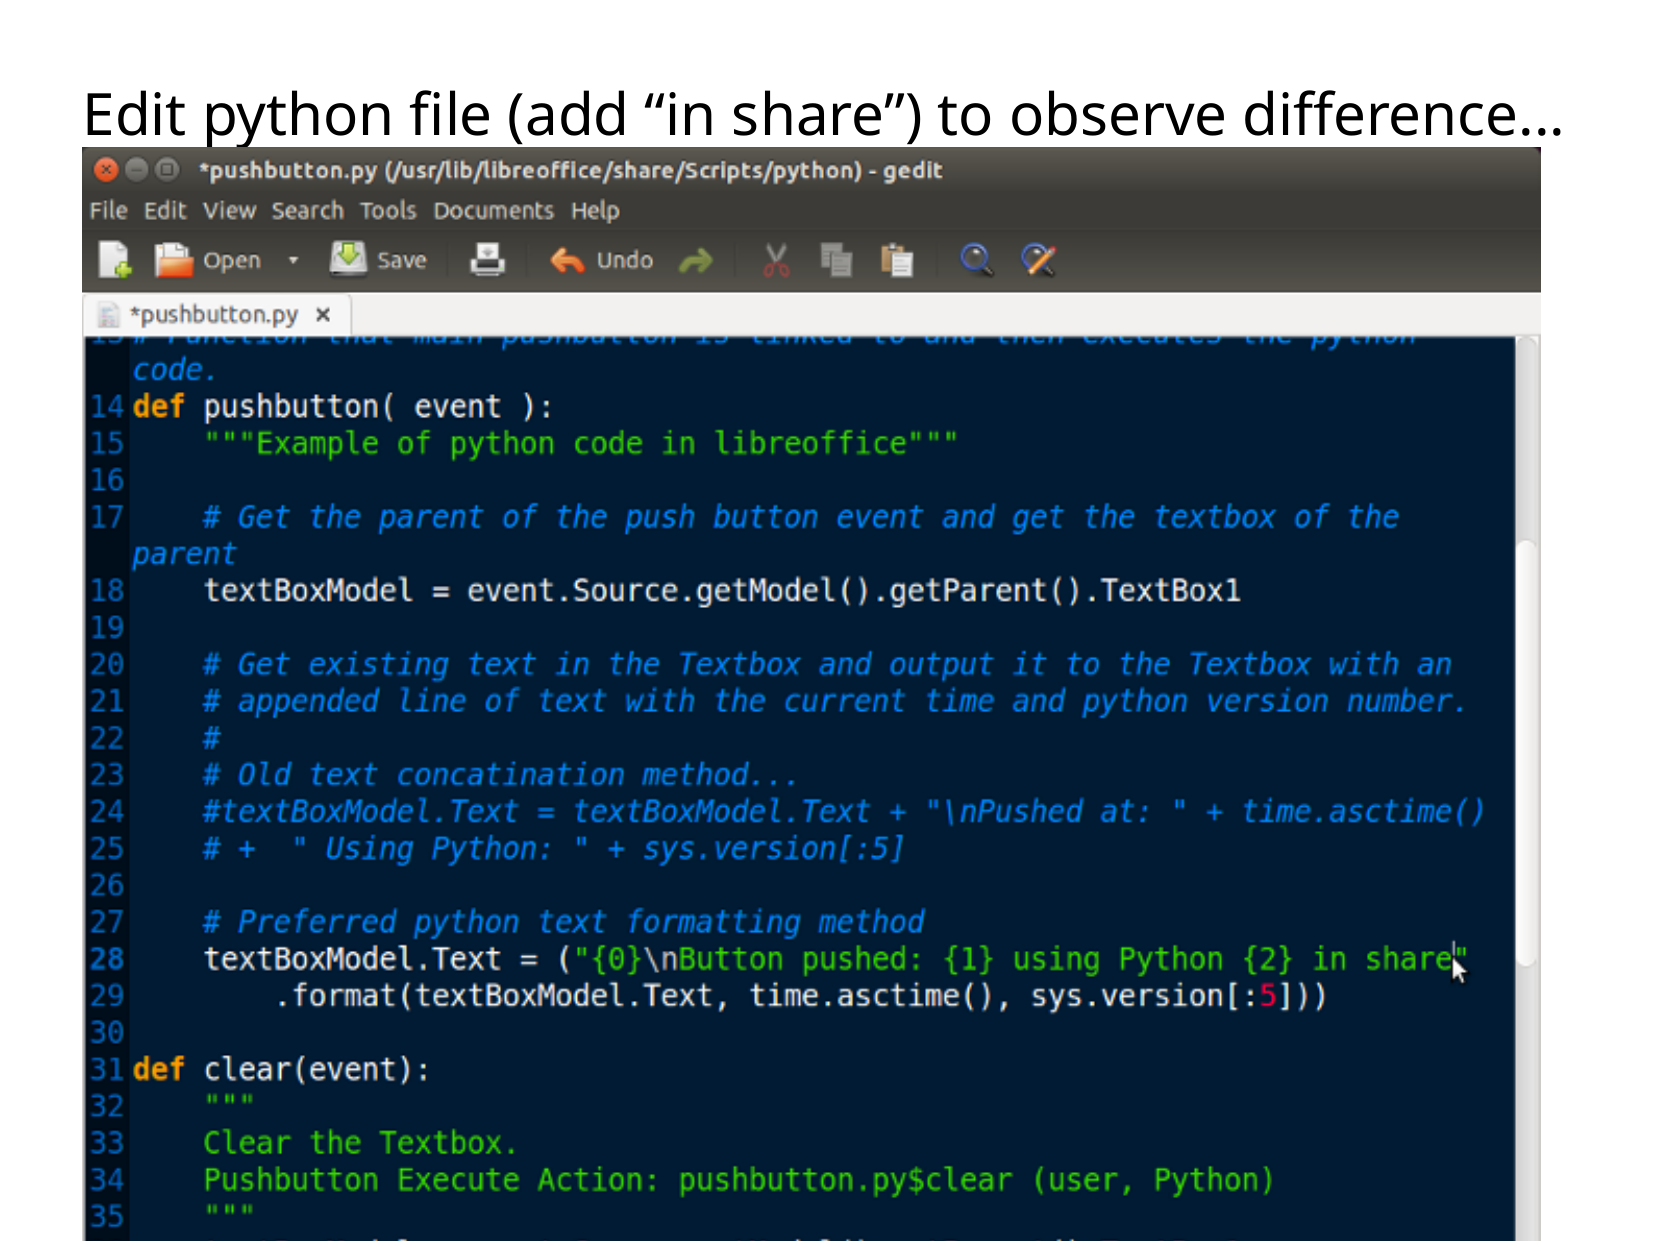

# Edit python file (add “in share”) to observe difference...